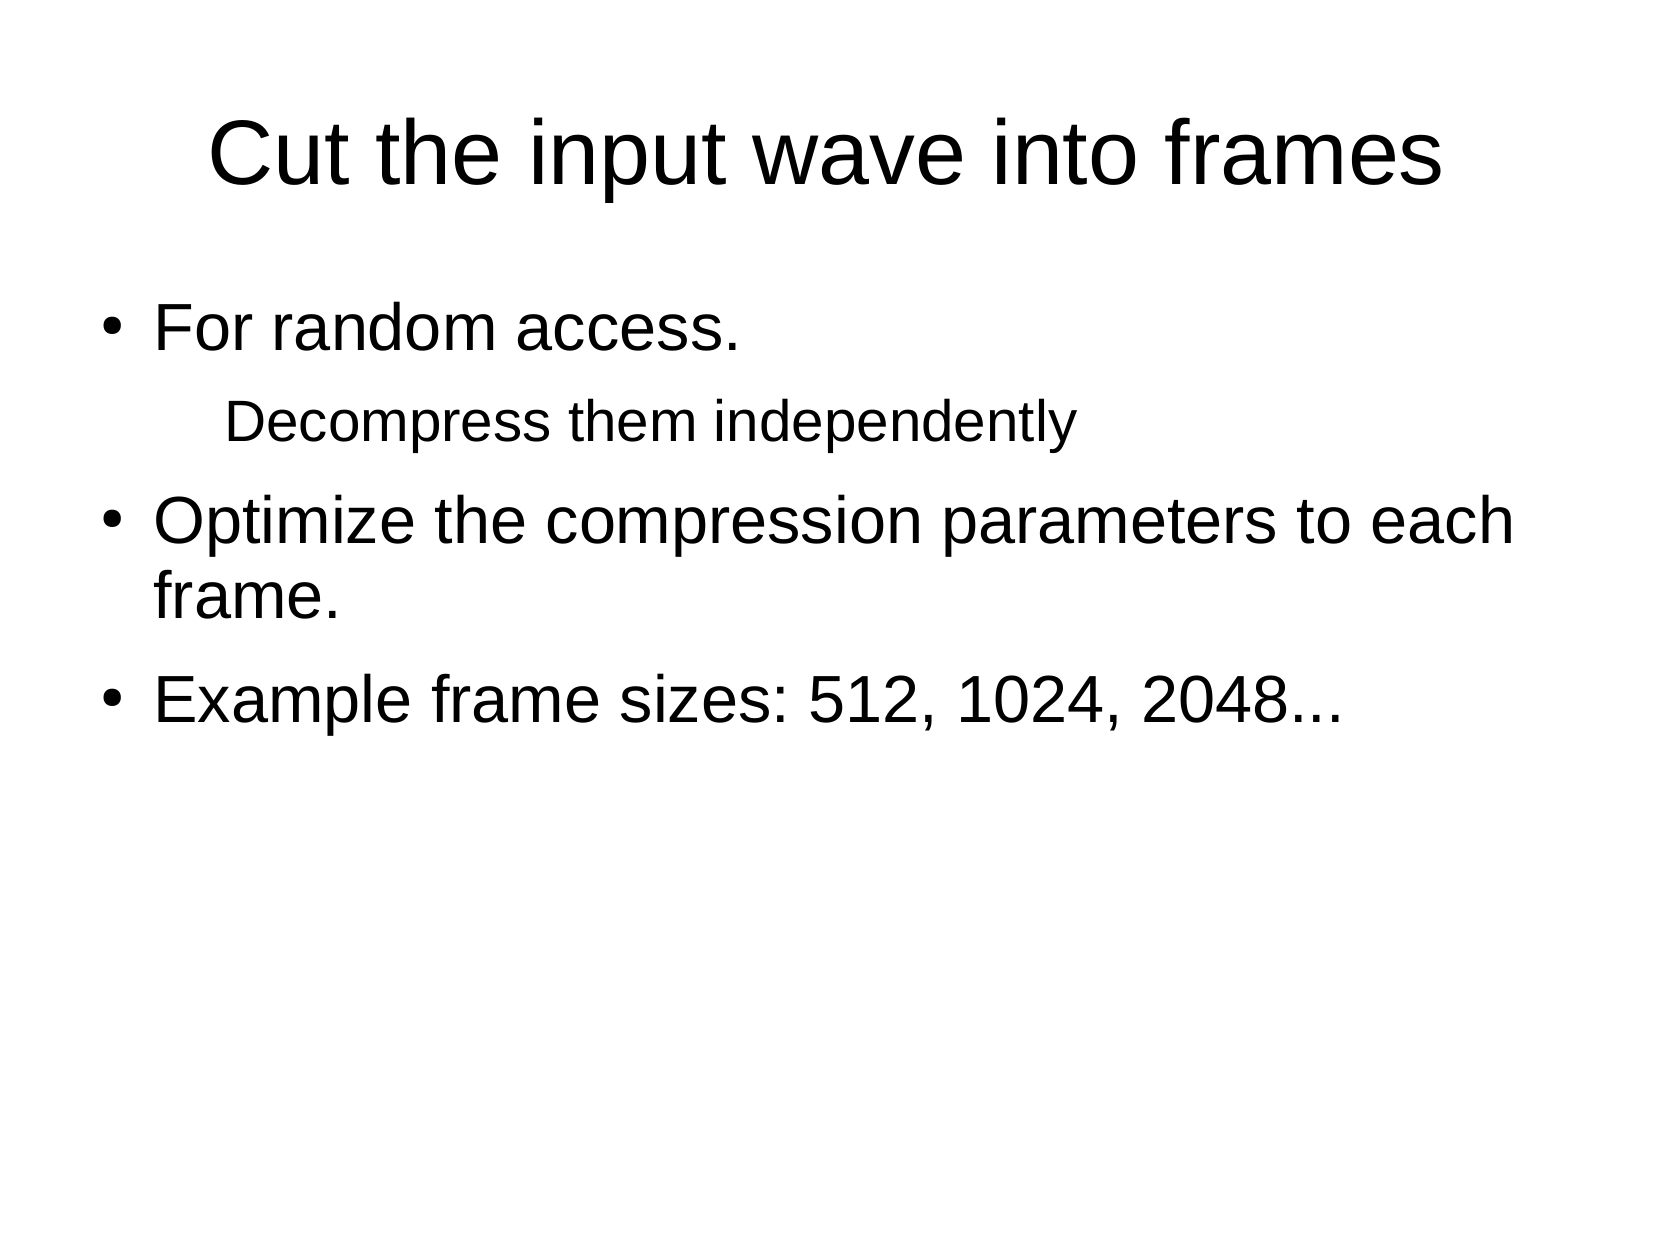

# Cut the input wave into frames
For random access.
Decompress them independently
Optimize the compression parameters to each frame.
Example frame sizes: 512, 1024, 2048...